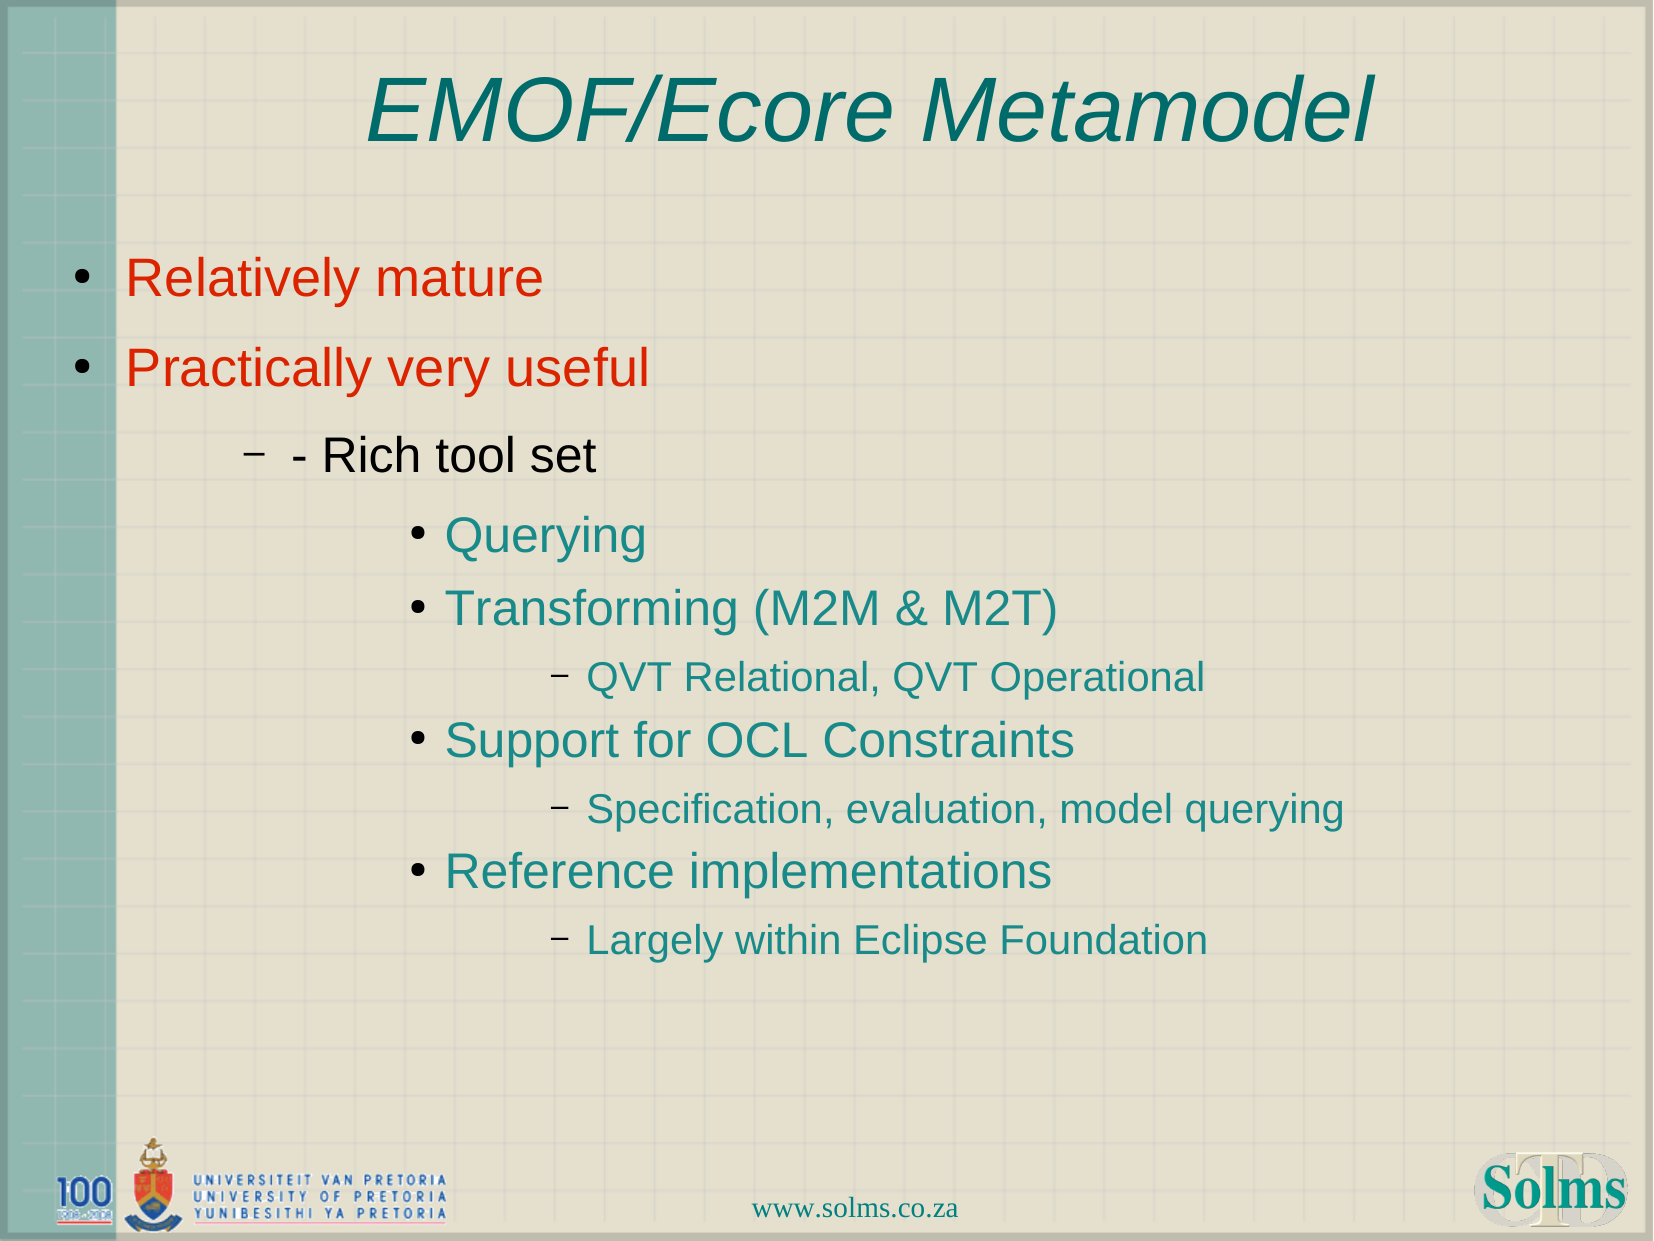

# EMOF/Ecore Metamodel
Relatively mature
Practically very useful
- Rich tool set
Querying
Transforming (M2M & M2T)
QVT Relational, QVT Operational
Support for OCL Constraints
Specification, evaluation, model querying
Reference implementations
Largely within Eclipse Foundation
13